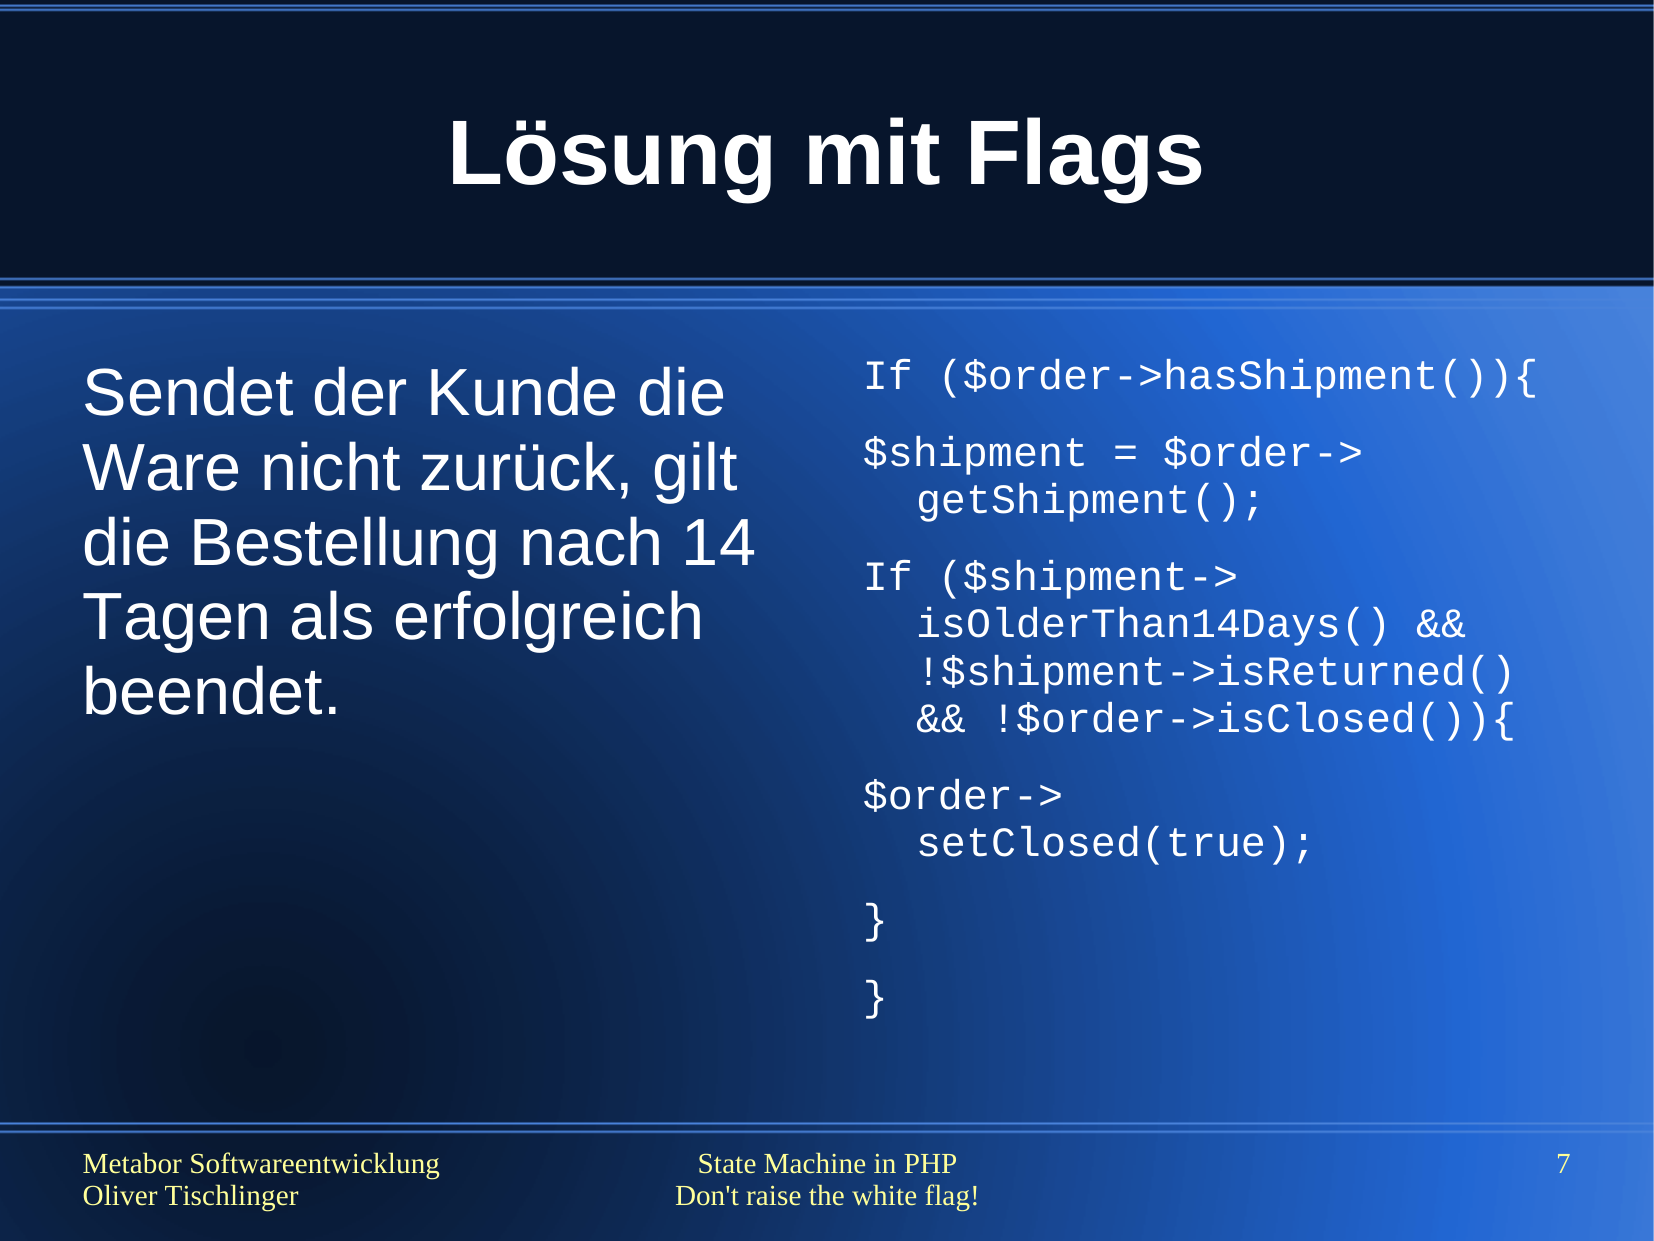

# Lösung mit Flags
Sendet der Kunde die Ware nicht zurück, gilt die Bestellung nach 14 Tagen als erfolgreich beendet.
If ($order->hasShipment()){
$shipment = $order-> getShipment();
If ($shipment->
isOlderThan14Days() &&
!$shipment->isReturned() && !$order->isClosed()){
$order->
setClosed(true);
}
}
7